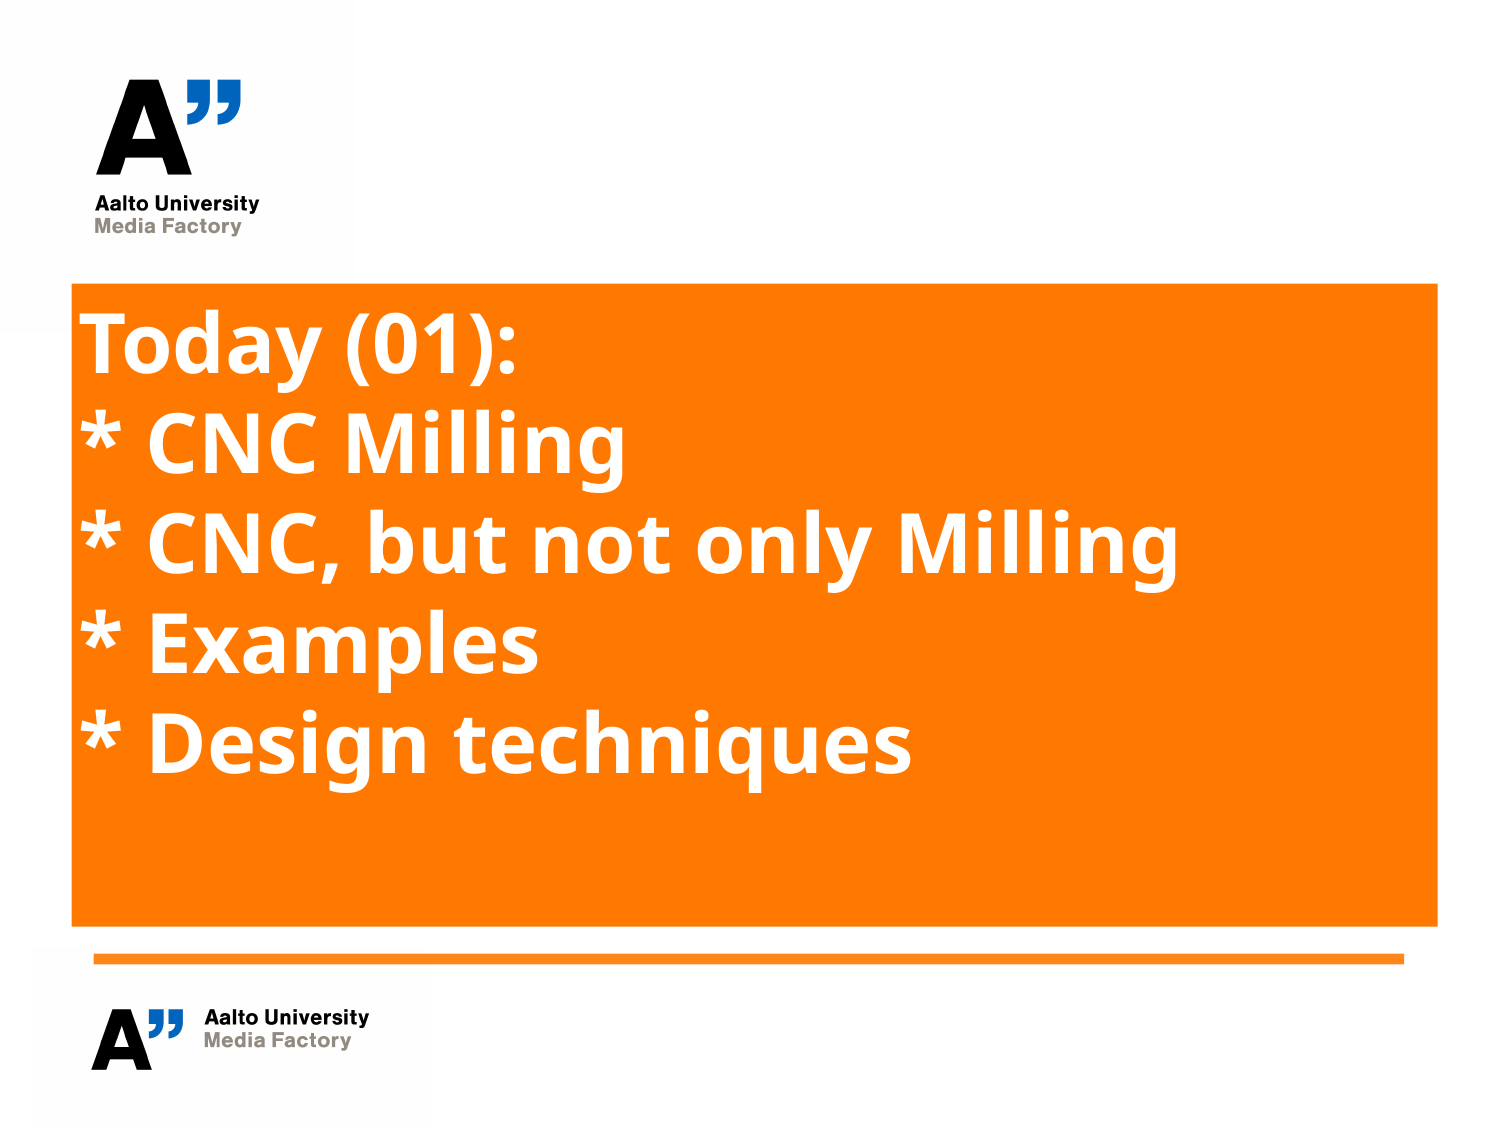

#
Today (01):
* CNC Milling
* CNC, but not only Milling
* Examples
* Design techniques